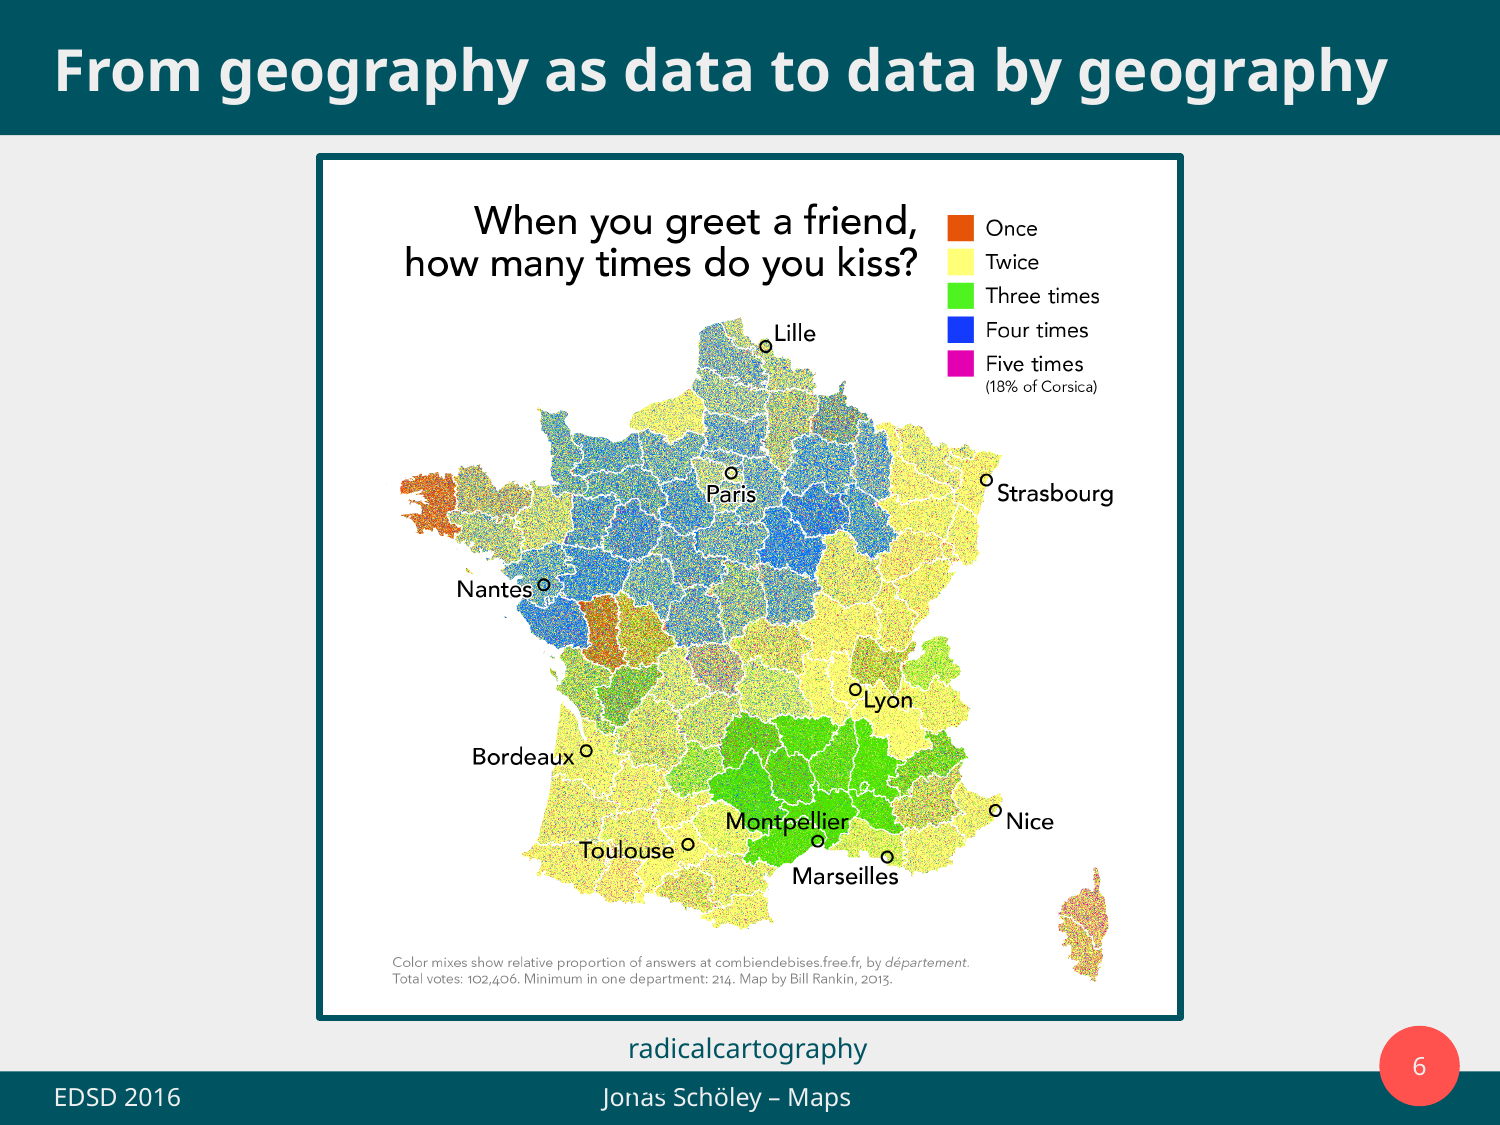

# From geography as data to data by geography
6
radicalcartography.net
EDSD 2016
Jonas Schöley – Maps